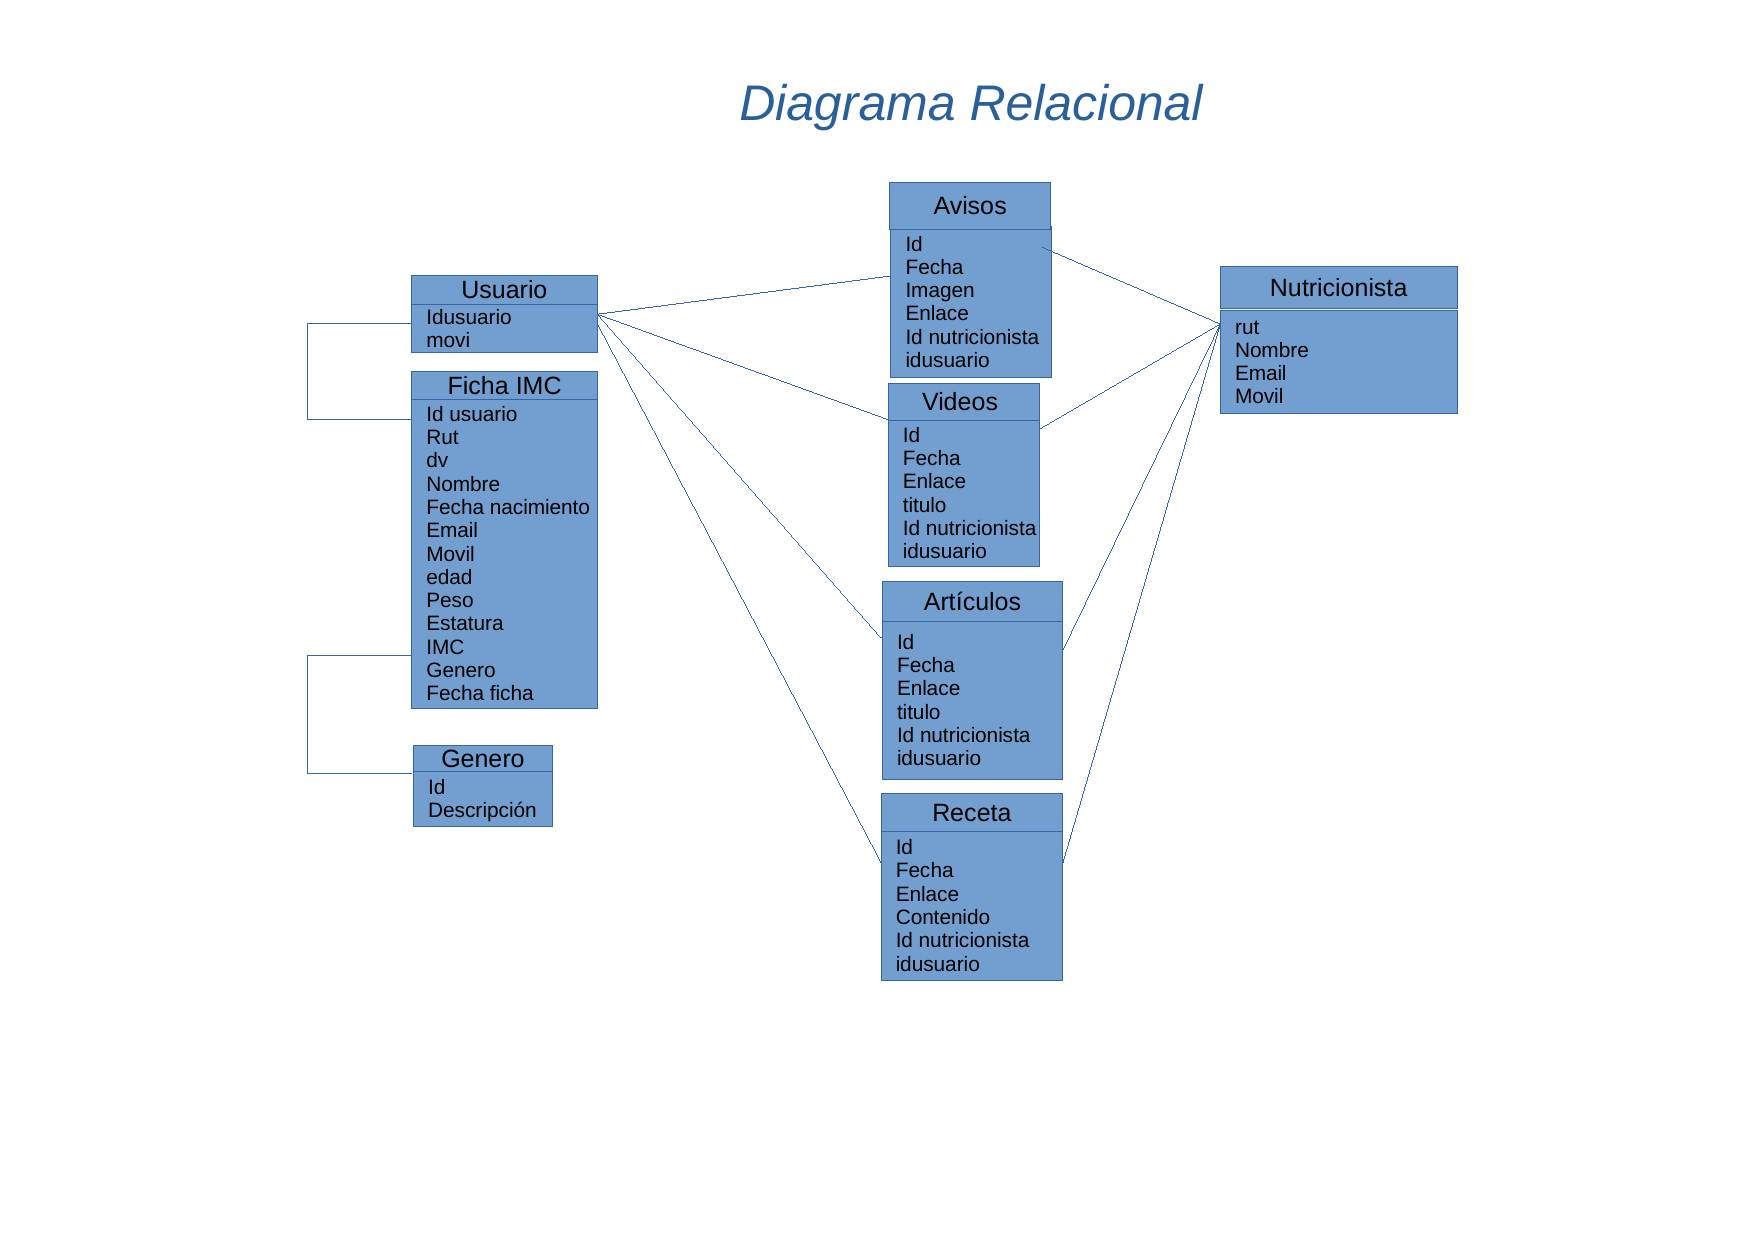

# Diagrama Relacional
Avisos
Id
Fecha
Imagen
Enlace
Id nutricionista
idusuario
Nutricionista
rut
Nombre
Email
Movil
Usuario
Idusuario
movi
Ficha IMC
Id usuario
Rut
dv
Nombre
Fecha nacimiento
Email
Movil
edad
Peso
Estatura
IMC
Genero
Fecha ficha
Videos
Id
Fecha
Enlace
titulo
Id nutricionista
idusuario
Artículos
Id
Fecha
Enlace
titulo
Id nutricionista
idusuario
Genero
Id
Descripción
Receta
Id
Fecha
Enlace
Contenido
Id nutricionista
idusuario